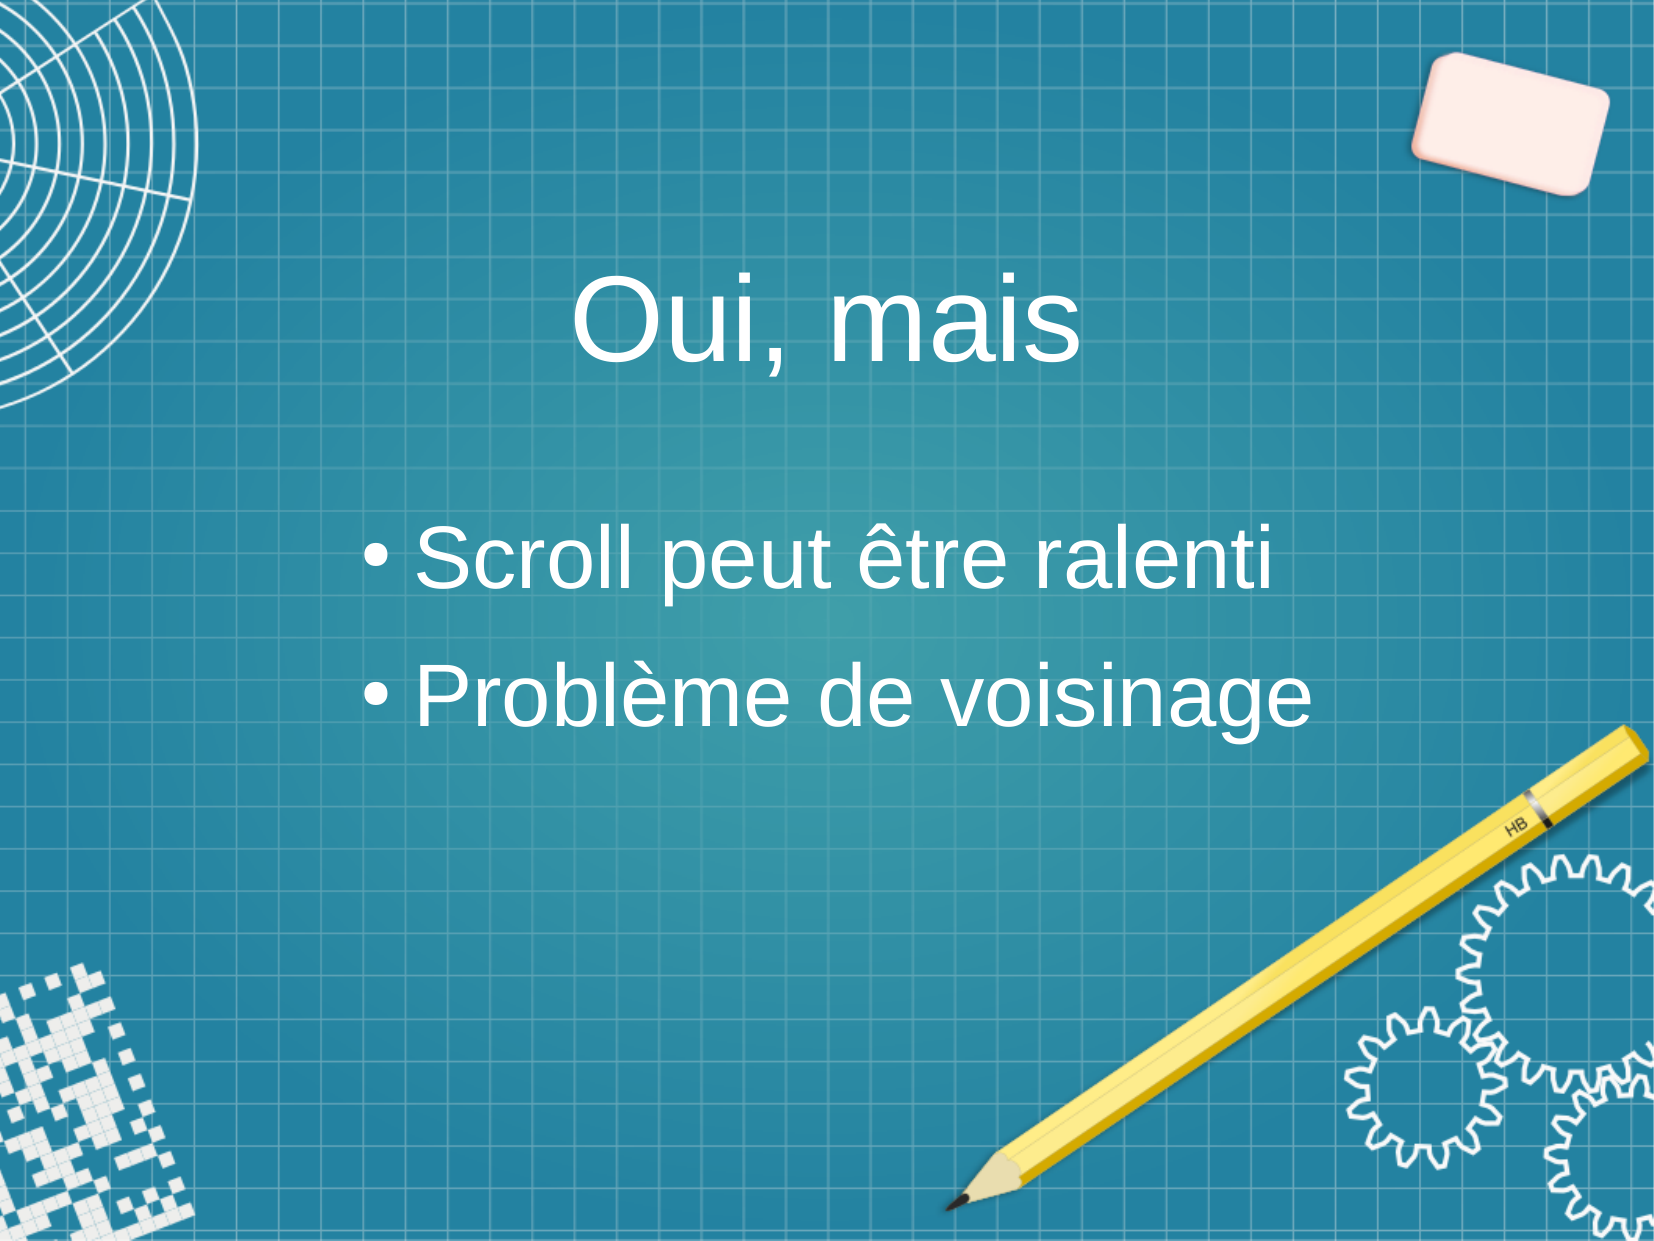

# Oui, mais
Scroll peut être ralenti
Problème de voisinage